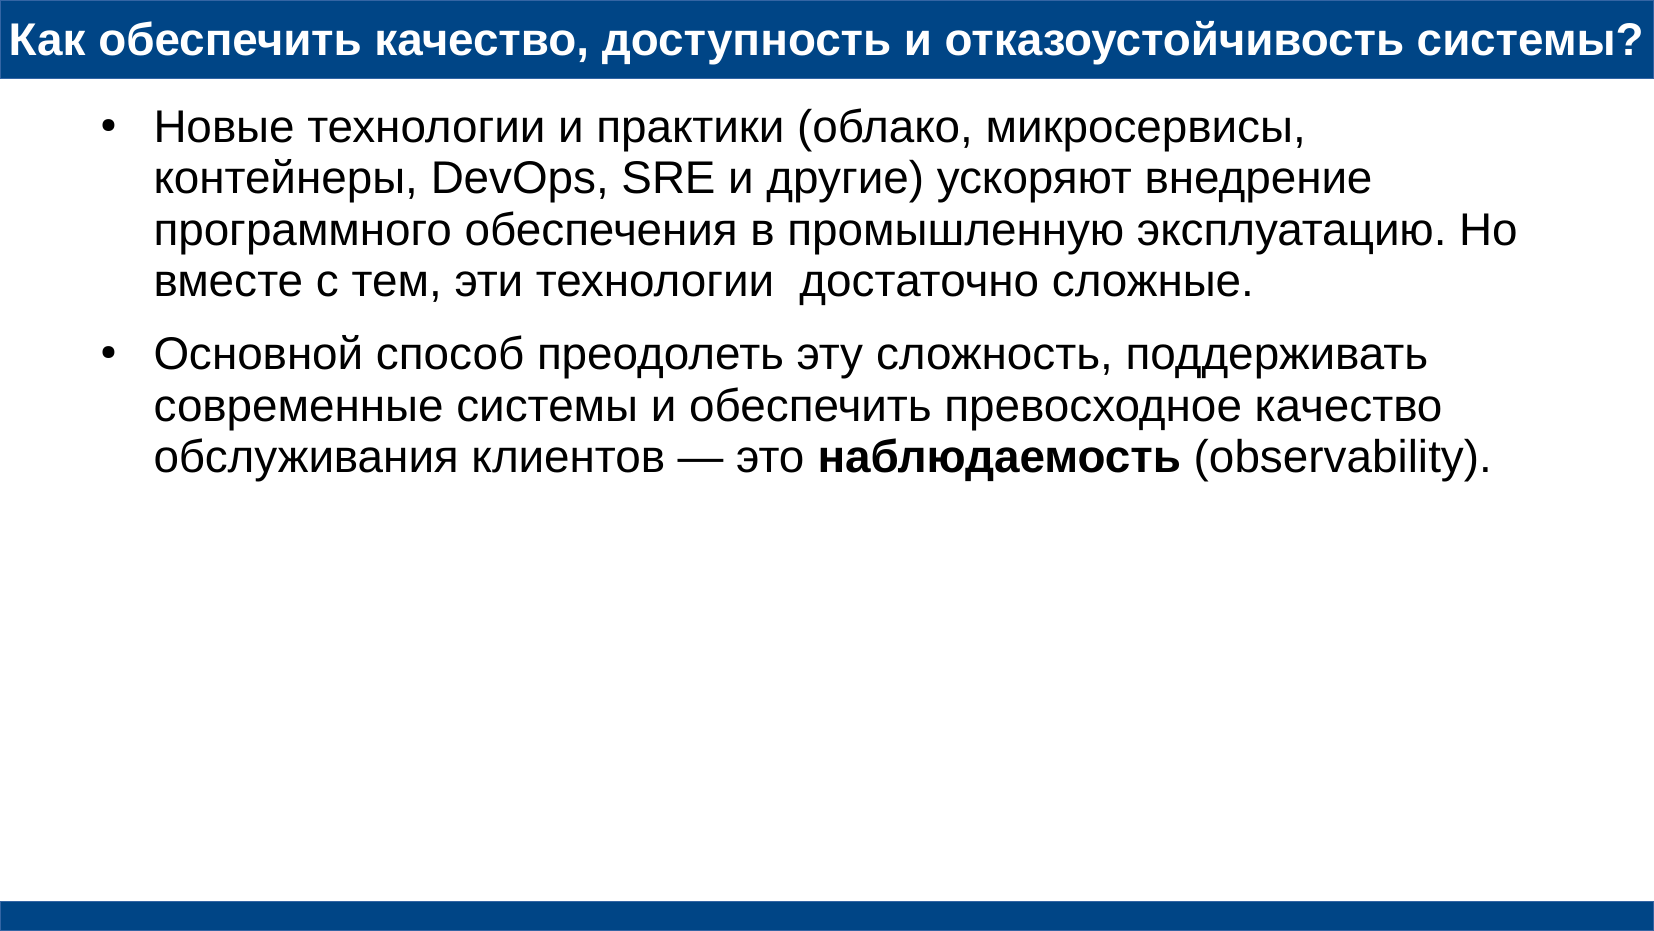

# Как обеспечить качество, доступность и отказоустойчивость системы?
Новые технологии и практики (облако, микросервисы, контейнеры, DevOps, SRE и другие) ускоряют внедрение программного обеспечения в промышленную эксплуатацию. Но вместе с тем, эти технологии достаточно сложные.
Основной способ преодолеть эту сложность, поддерживать современные системы и обеспечить превосходное качество обслуживания клиентов — это наблюдаемость (observability).